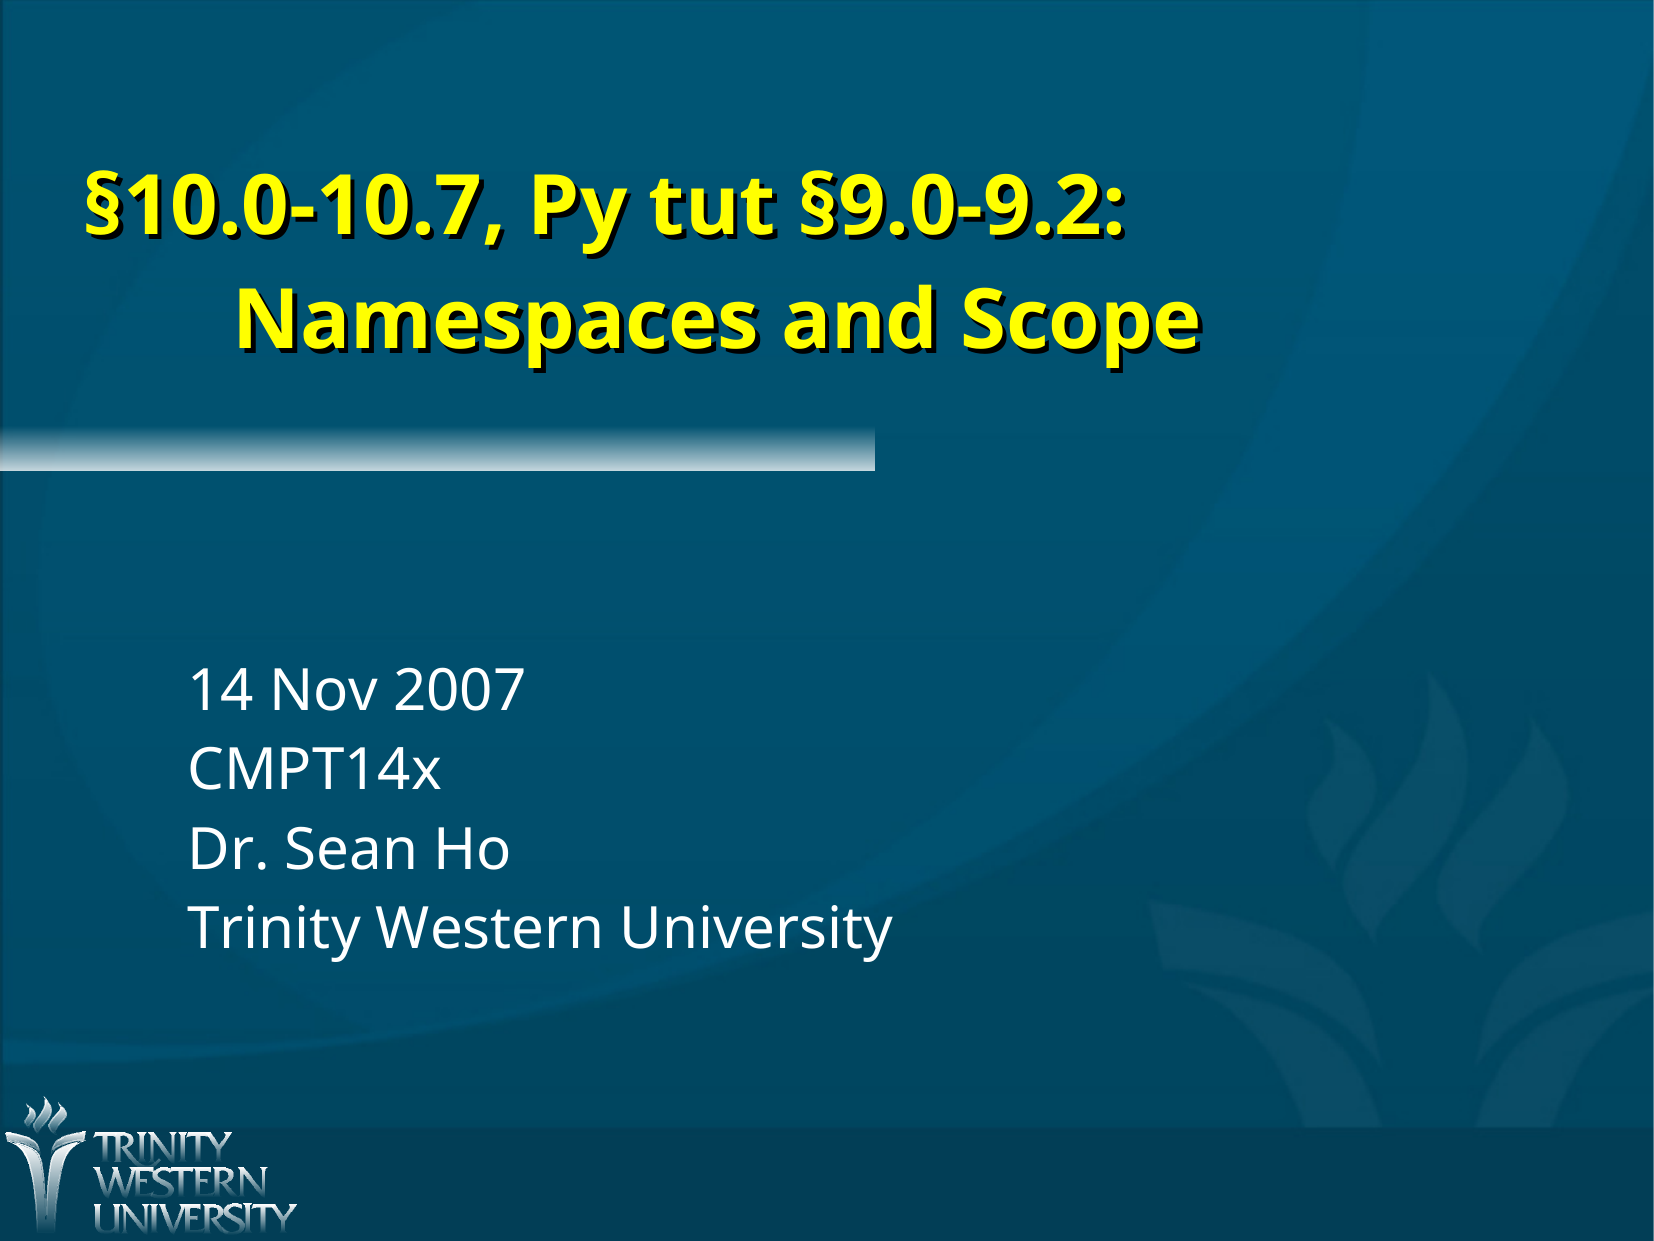

# §10.0-10.7, Py tut §9.0-9.2: Namespaces and Scope
14 Nov 2007
CMPT14x
Dr. Sean Ho
Trinity Western University